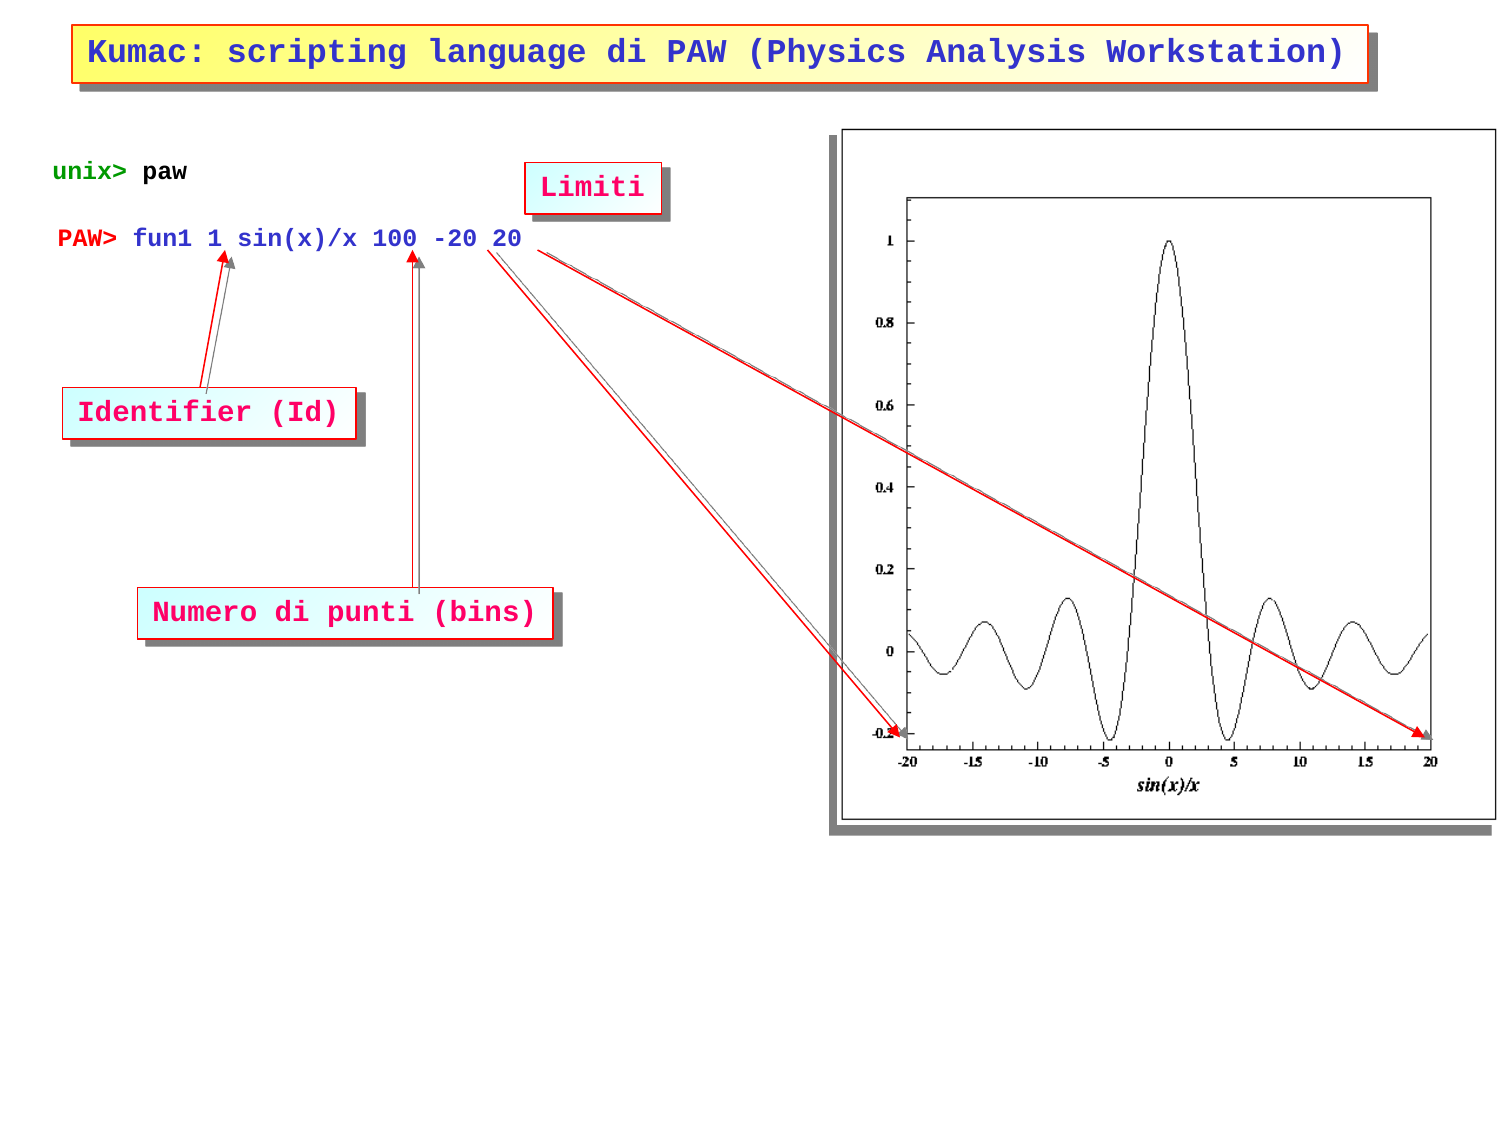

Kumac: scripting language di PAW (Physics Analysis Workstation)
unix> paw
Limiti
PAW> fun1 1 sin(x)/x 100 -20 20
Identifier (Id)
Numero di punti (bins)